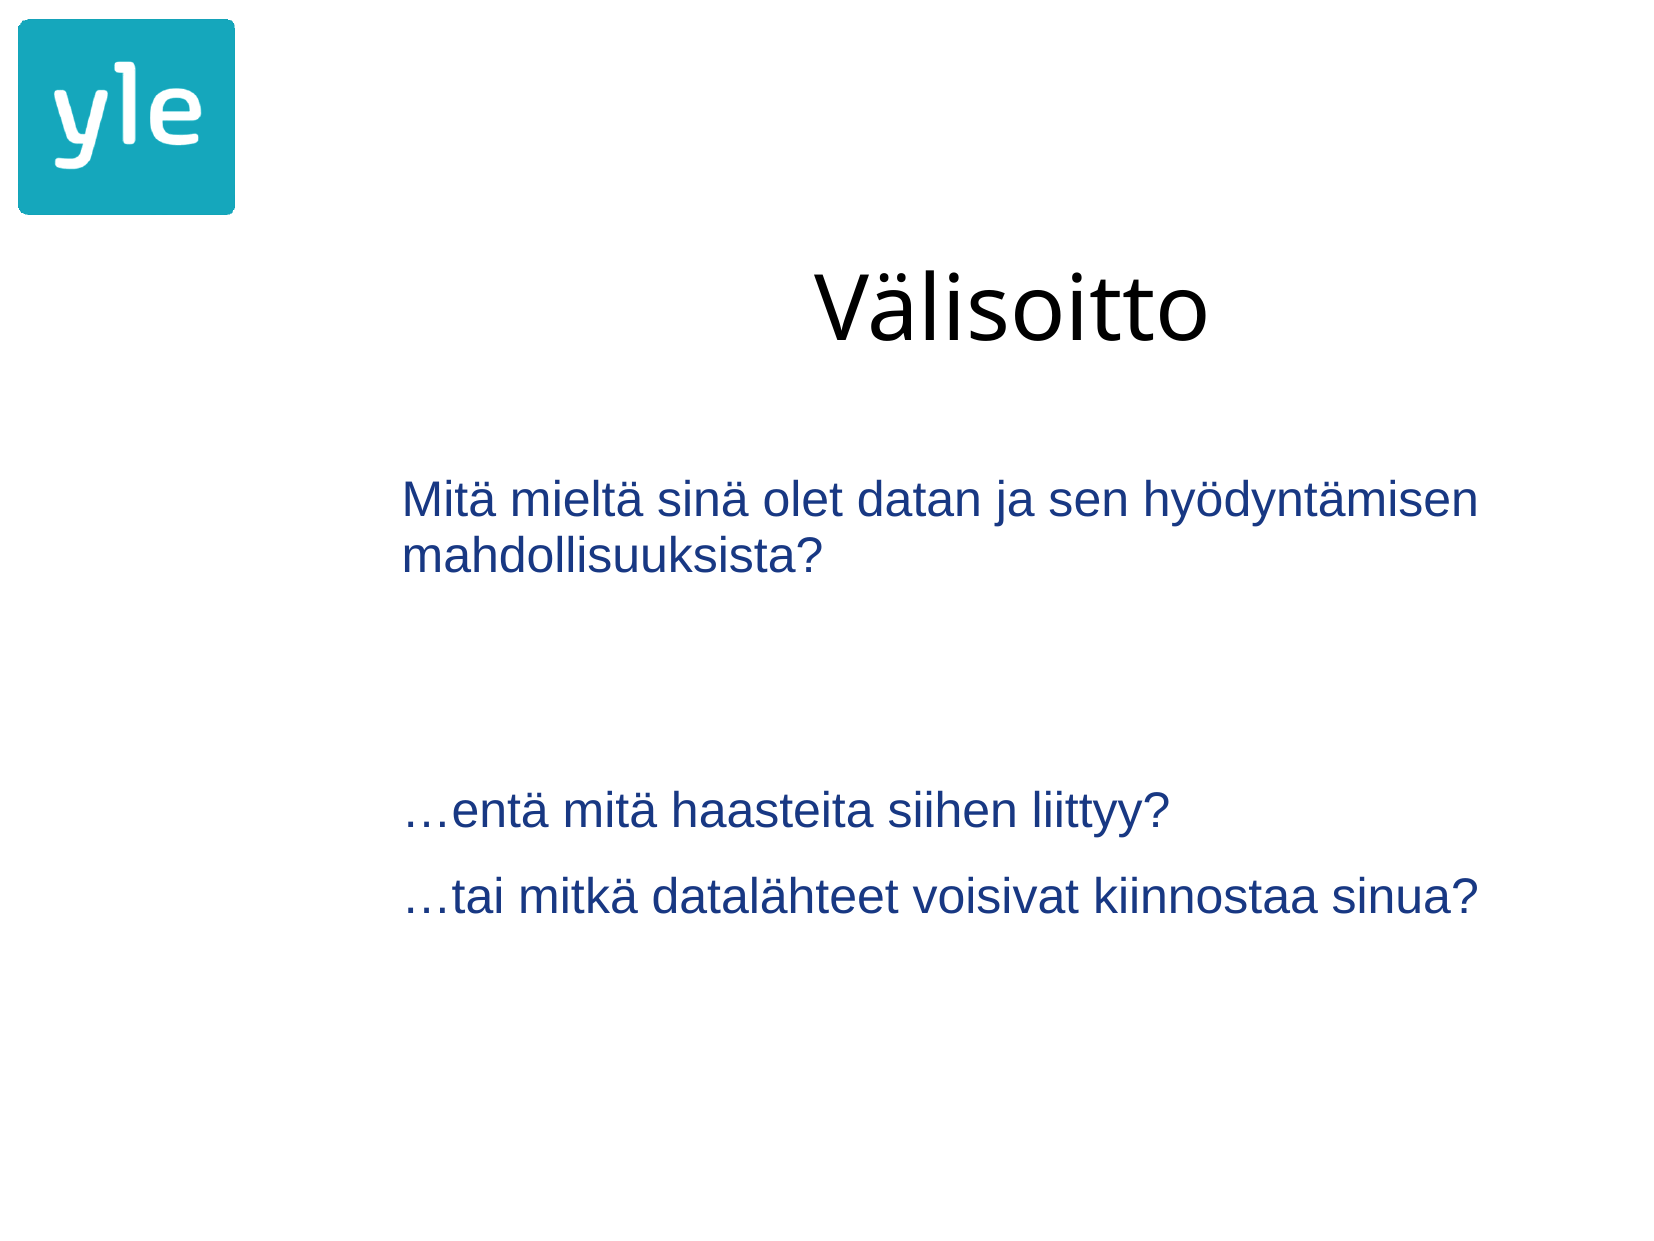

# Välisoitto
Mitä mieltä sinä olet datan ja sen hyödyntämisen mahdollisuuksista?
…entä mitä haasteita siihen liittyy?
…tai mitkä datalähteet voisivat kiinnostaa sinua?